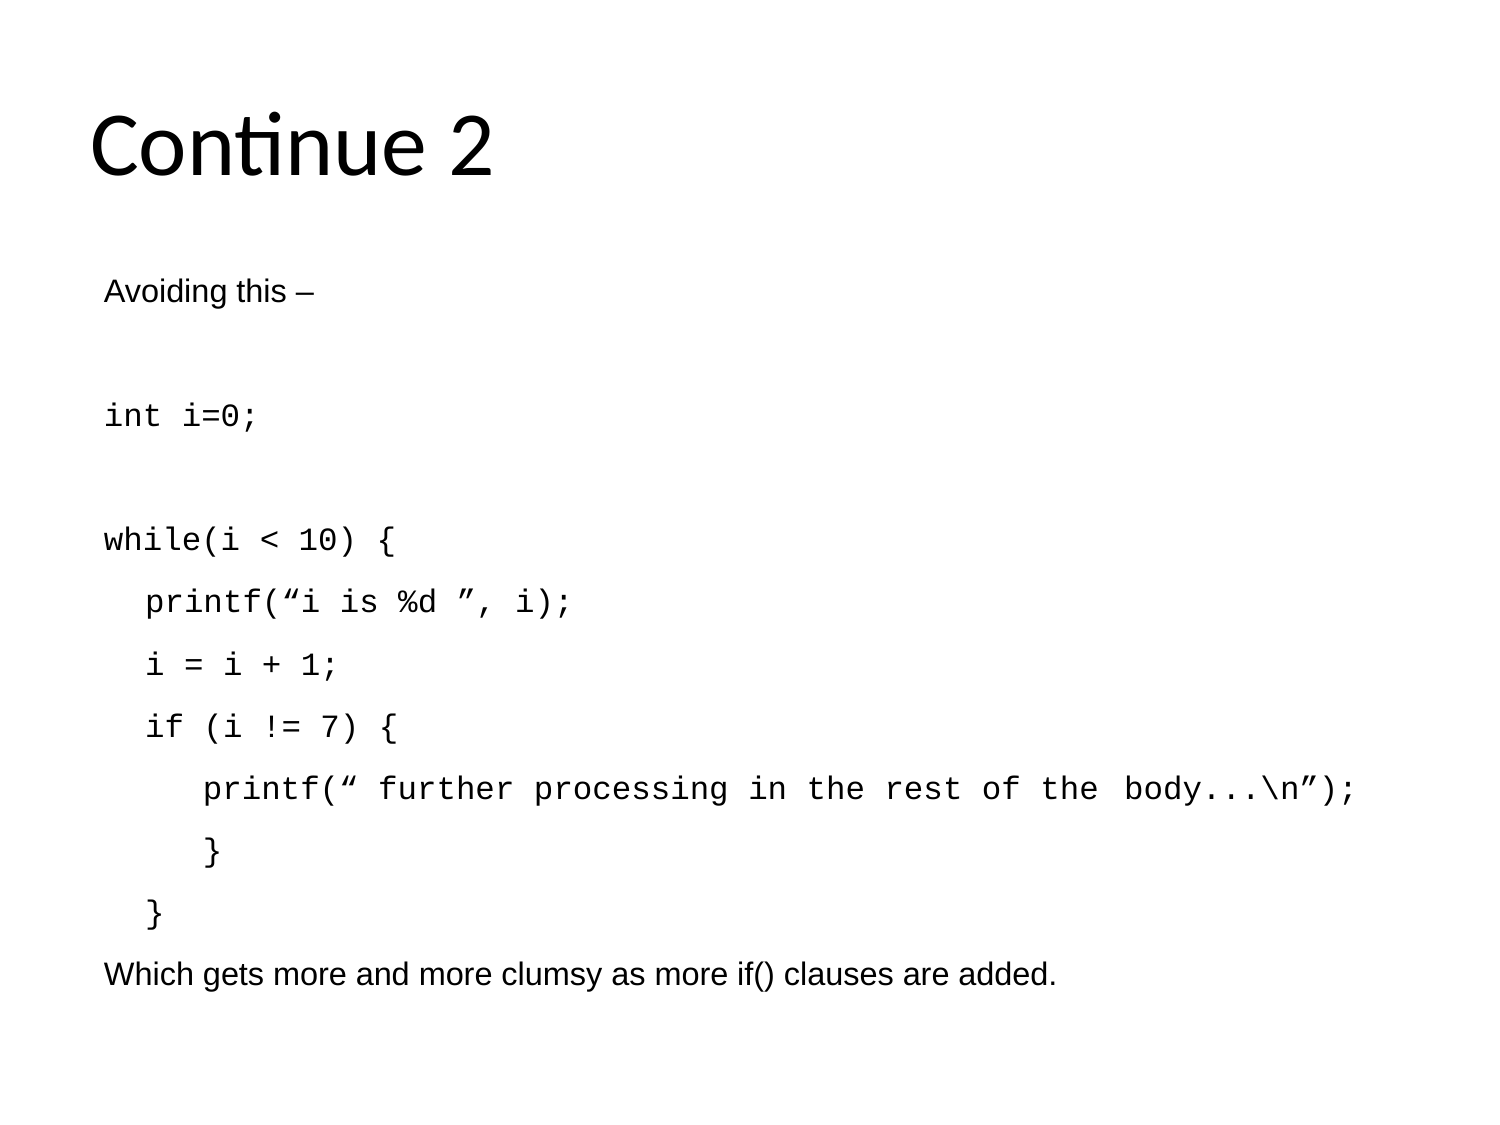

# Continue 2
Avoiding this –
int i=0;
while(i < 10) {
	printf(“i is %d ”, i);
	i = i + 1;
	if (i != 7) {
		printf(“ further processing in the rest of the 	body...\n”);
		}
	}
Which gets more and more clumsy as more if() clauses are added.